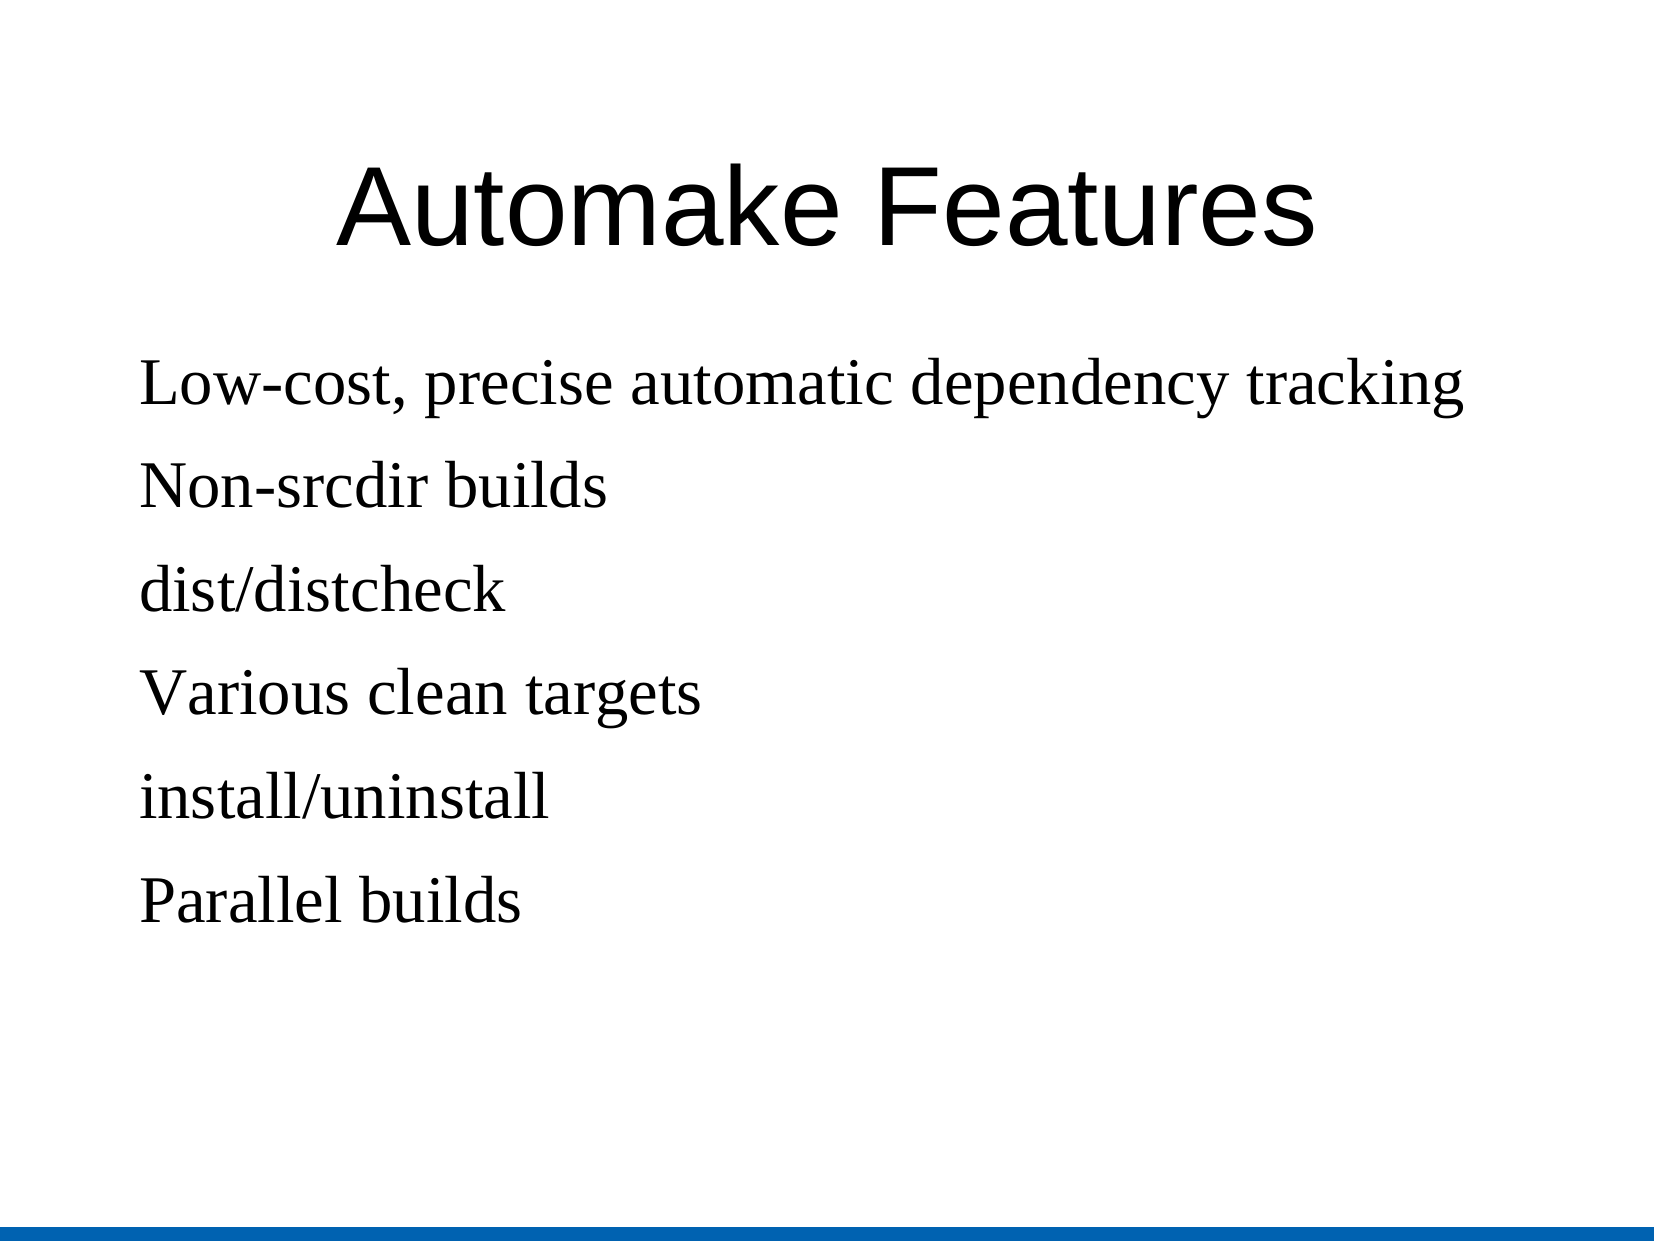

# Automake Features
Low-cost, precise automatic dependency tracking
Non-srcdir builds
dist/distcheck
Various clean targets
install/uninstall
Parallel builds